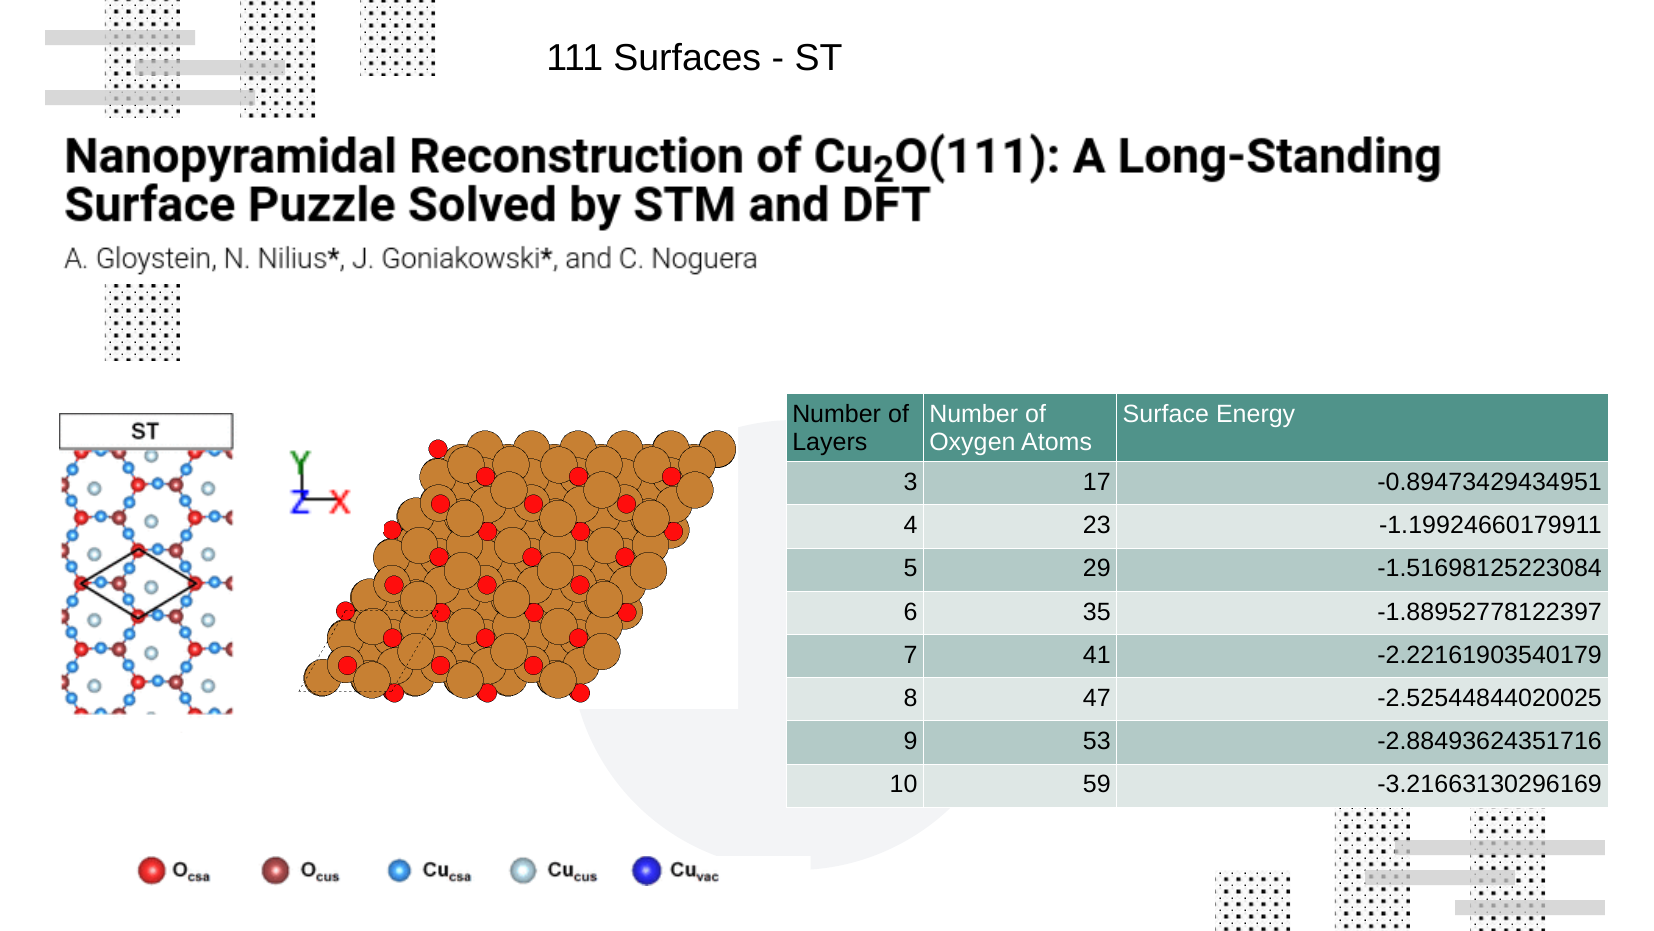

111 Surfaces - ST
| Number of Layers | Number of Oxygen Atoms | Surface Energy |
| --- | --- | --- |
| 3 | 17 | -0.89473429434951 |
| 4 | 23 | -1.19924660179911 |
| 5 | 29 | -1.51698125223084 |
| 6 | 35 | -1.88952778122397 |
| 7 | 41 | -2.22161903540179 |
| 8 | 47 | -2.52544844020025 |
| 9 | 53 | -2.88493624351716 |
| 10 | 59 | -3.21663130296169 |